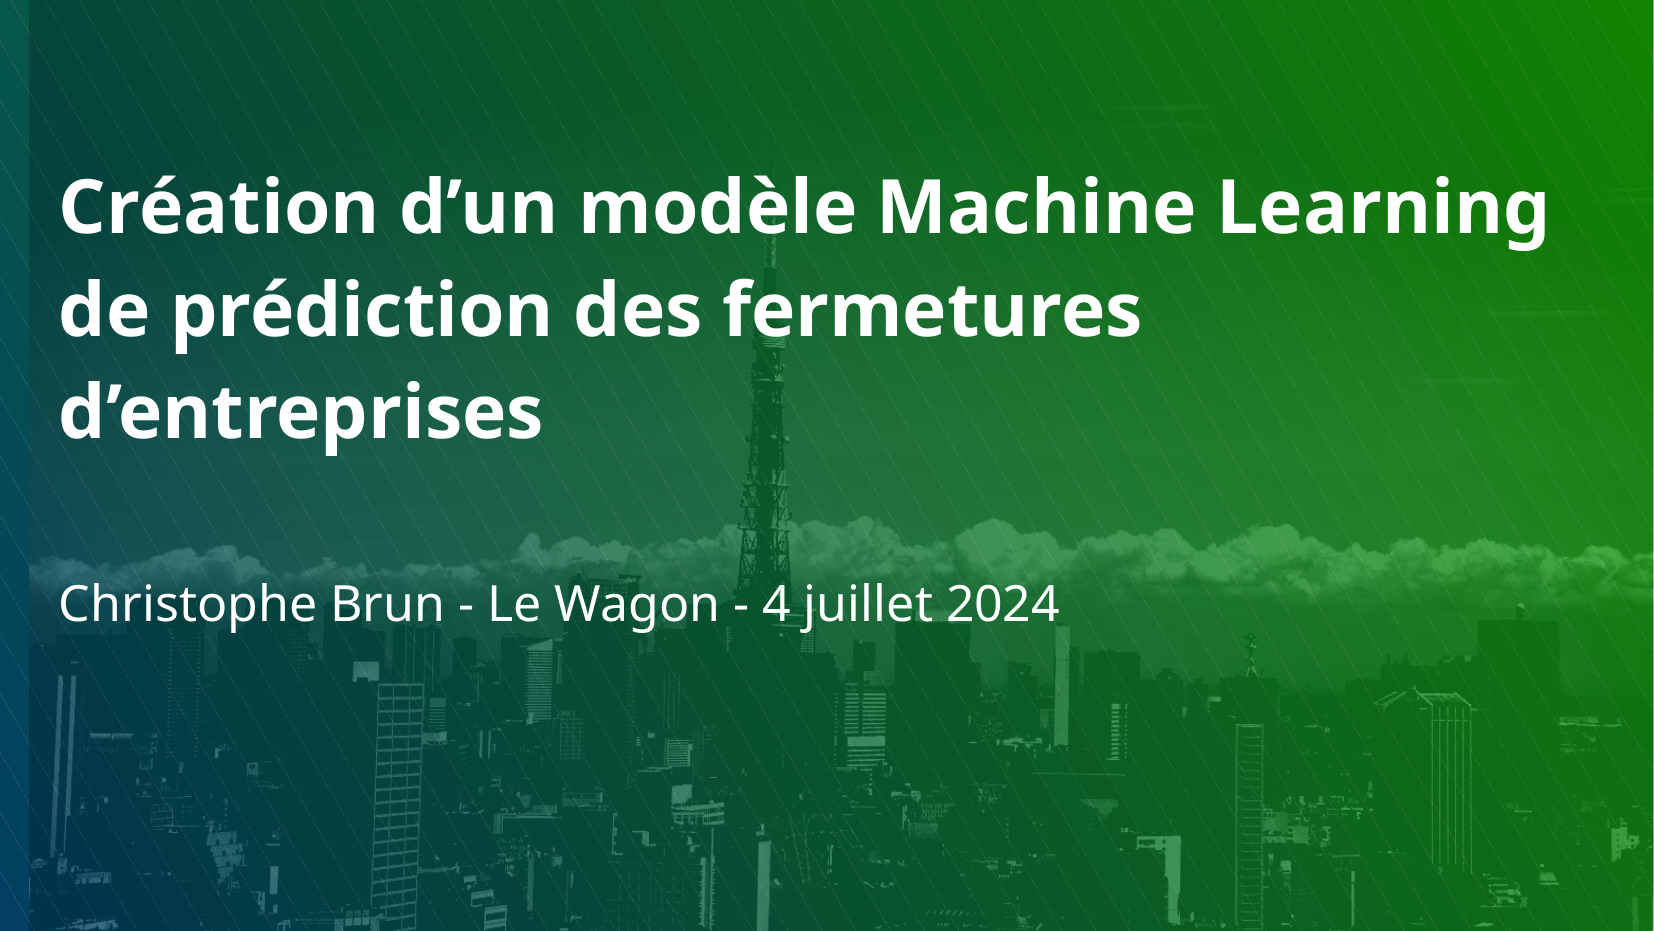

# Création d’un modèle Machine Learning de prédiction des fermetures d’entreprises
Christophe Brun - Le Wagon - 4 juillet 2024